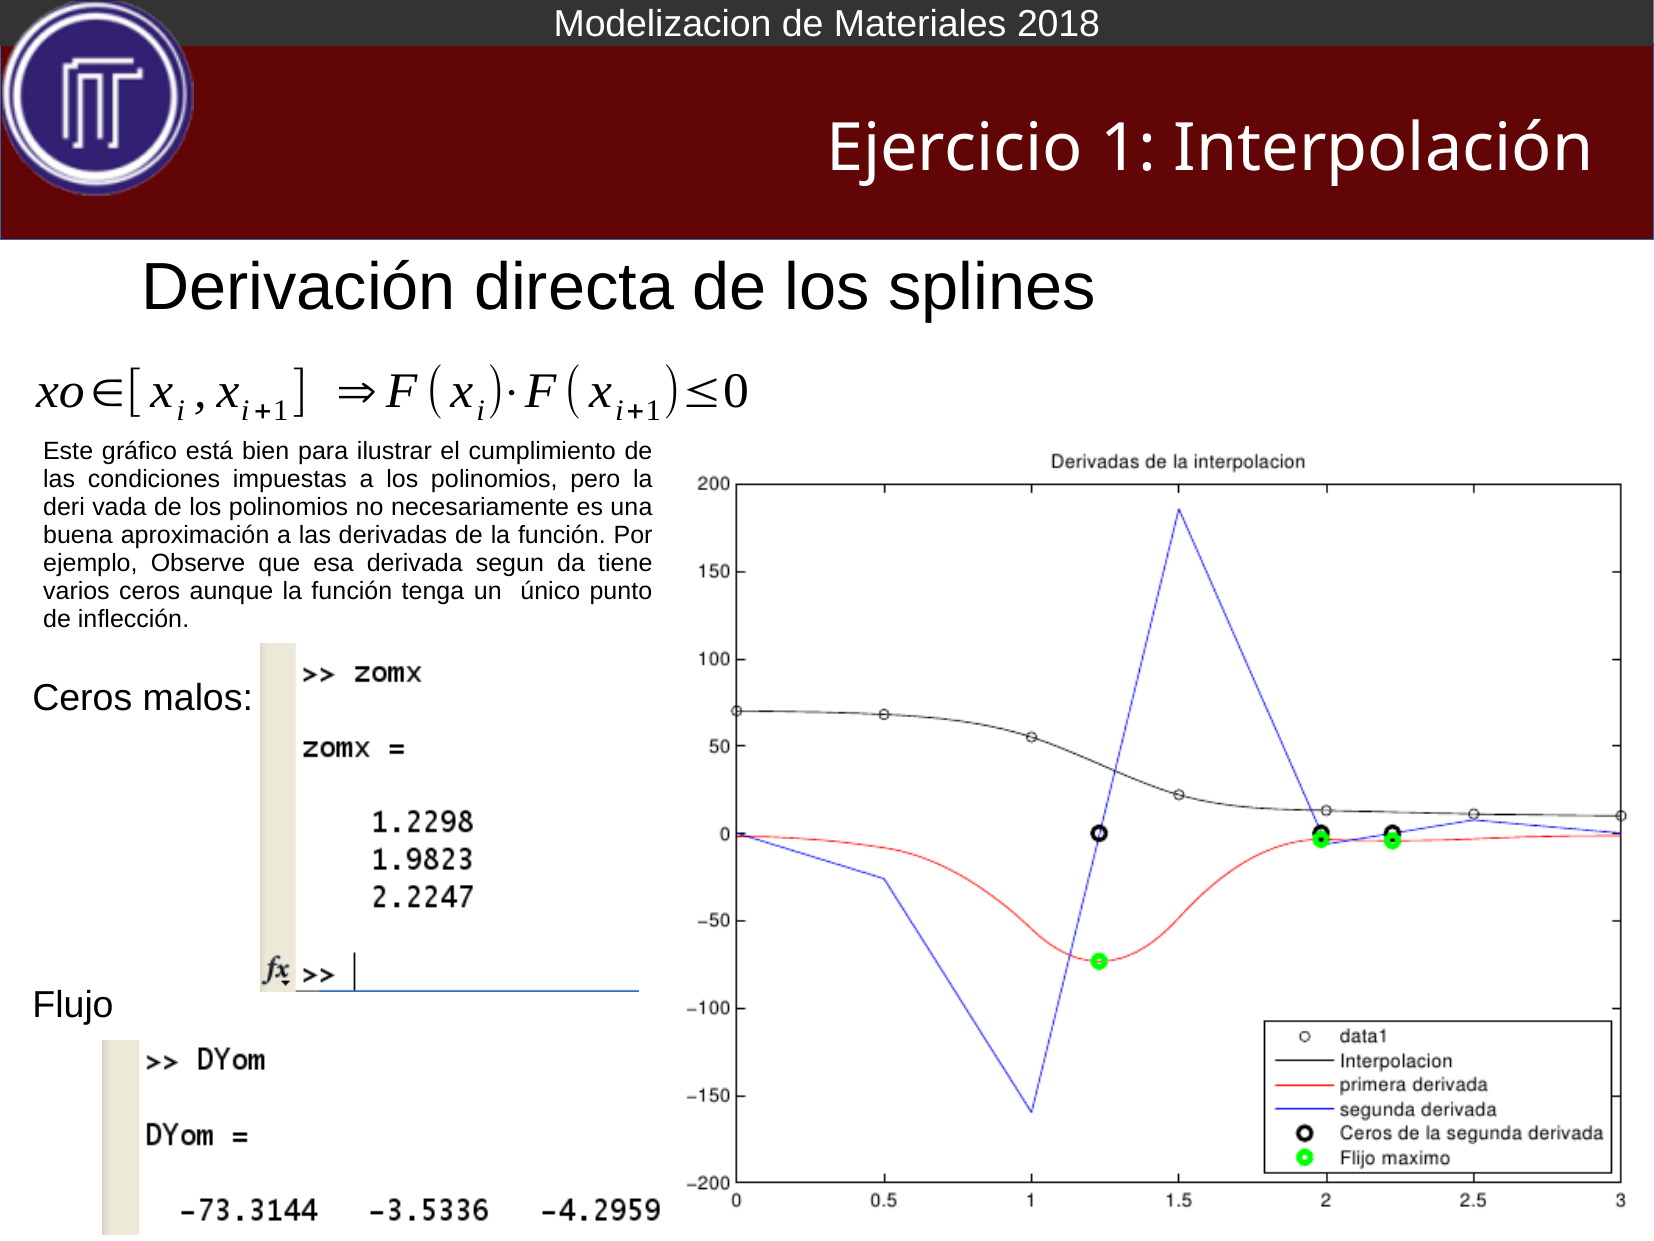

# Ejercicio 1: Interpolación
Derivación directa de los splines
Este gráfico está bien para ilustrar el cumplimiento de las condiciones impuestas a los polinomios, pero la deri vada de los polinomios no necesariamente es una buena aproximación a las derivadas de la función. Por ejemplo, Observe que esa derivada segun da tiene varios ceros aunque la función tenga un único punto de inflección.
Ceros malos:
Flujo